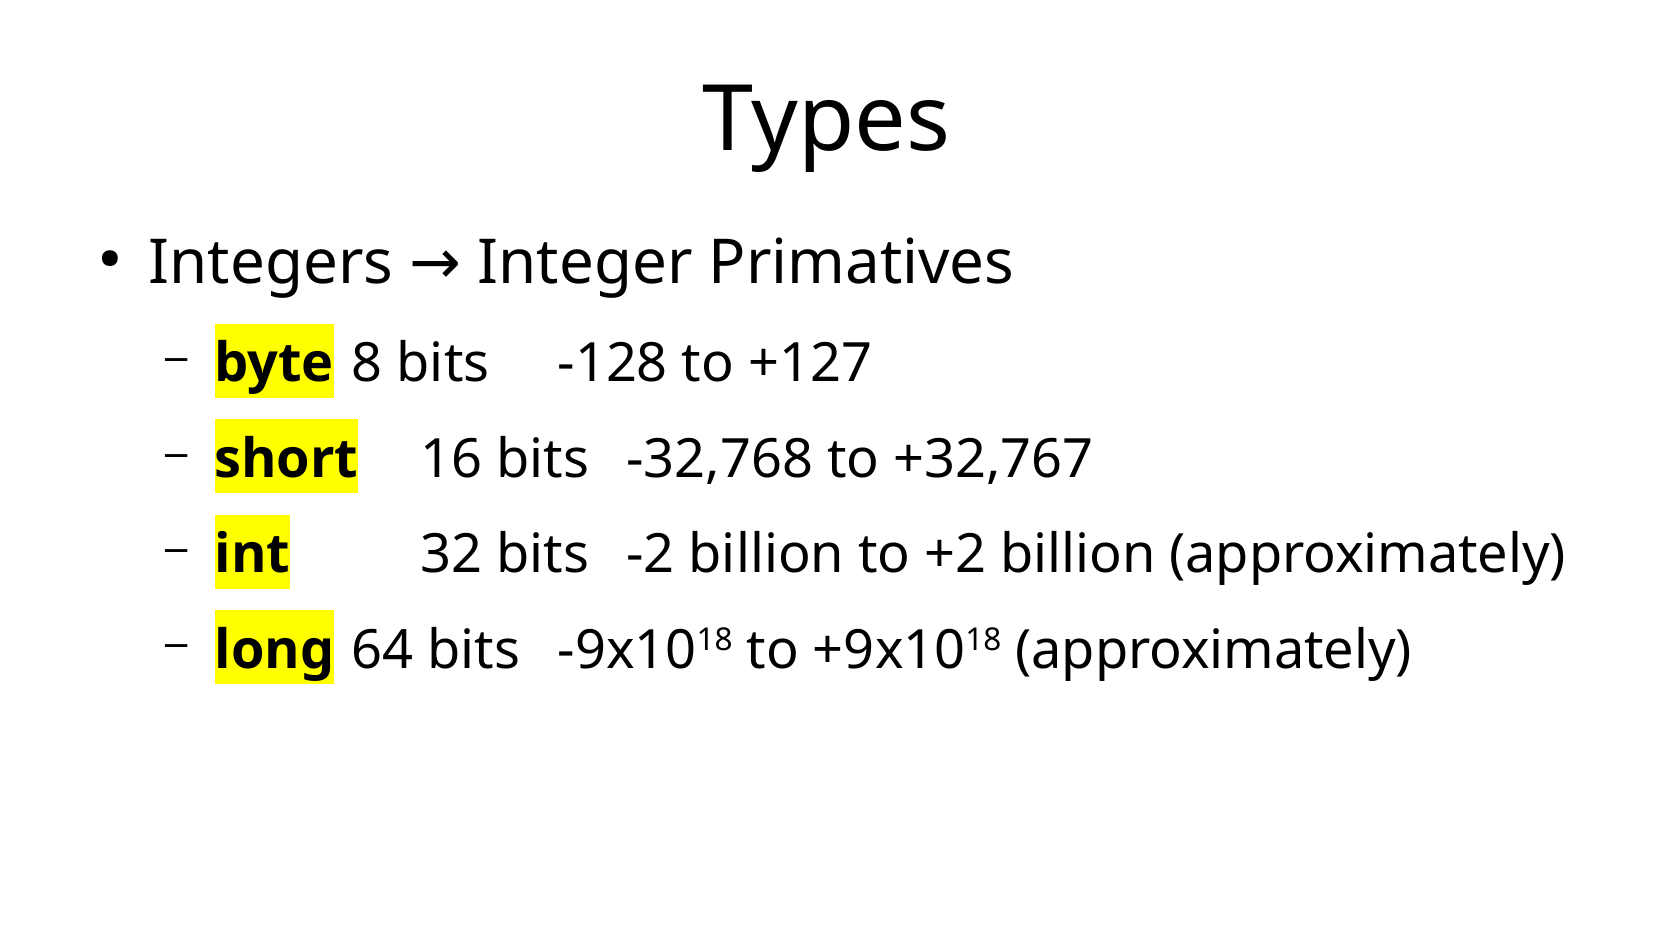

# Types
Integers → Integer Primatives
byte	8 bits		-128 to +127
short	16 bits	-32,768 to +32,767
int		32 bits	-2 billion to +2 billion (approximately)
long	64 bits	-9x1018 to +9x1018 (approximately)